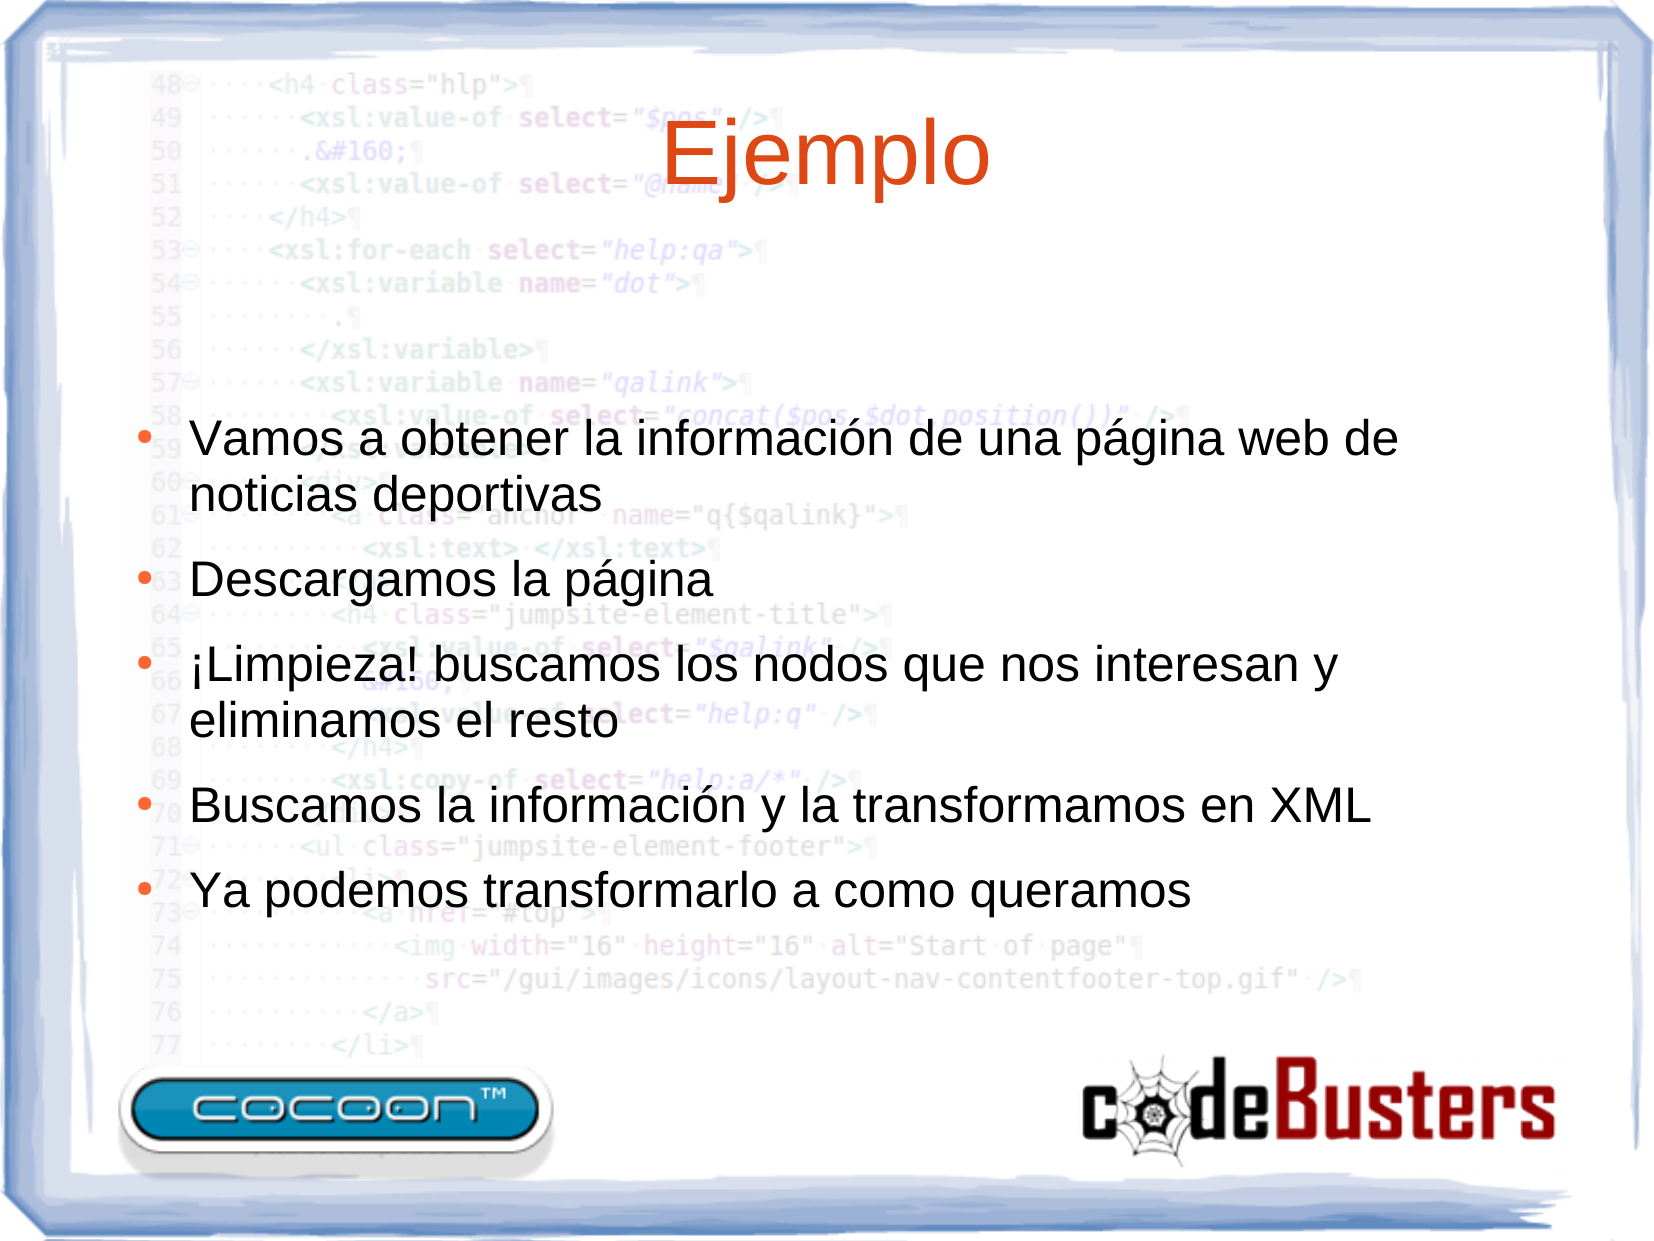

# Ejemplo
Vamos a obtener la información de una página web de noticias deportivas
Descargamos la página
¡Limpieza! buscamos los nodos que nos interesan y eliminamos el resto
Buscamos la información y la transformamos en XML
Ya podemos transformarlo a como queramos